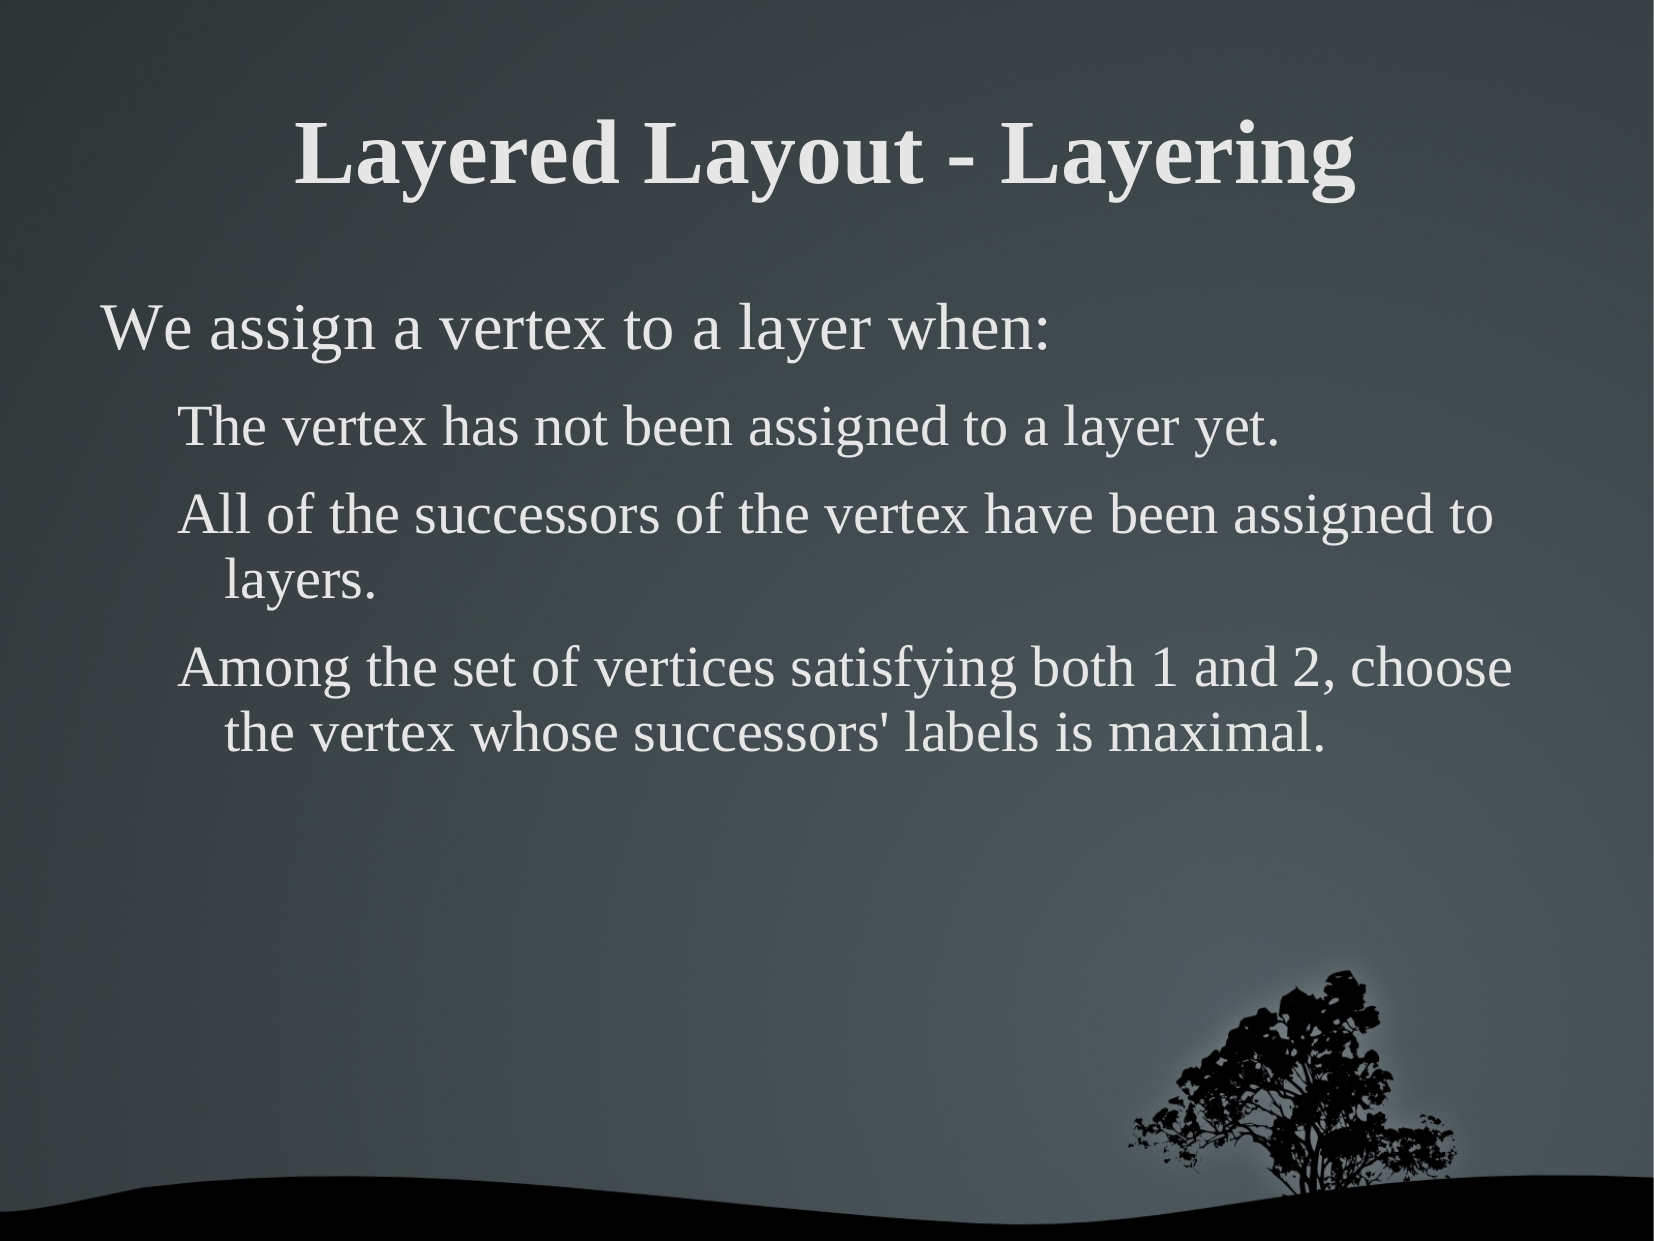

# Layered Layout - Layering
We assign a vertex to a layer when:
The vertex has not been assigned to a layer yet.
All of the successors of the vertex have been assigned to layers.
Among the set of vertices satisfying both 1 and 2, choose the vertex whose successors' labels is maximal.